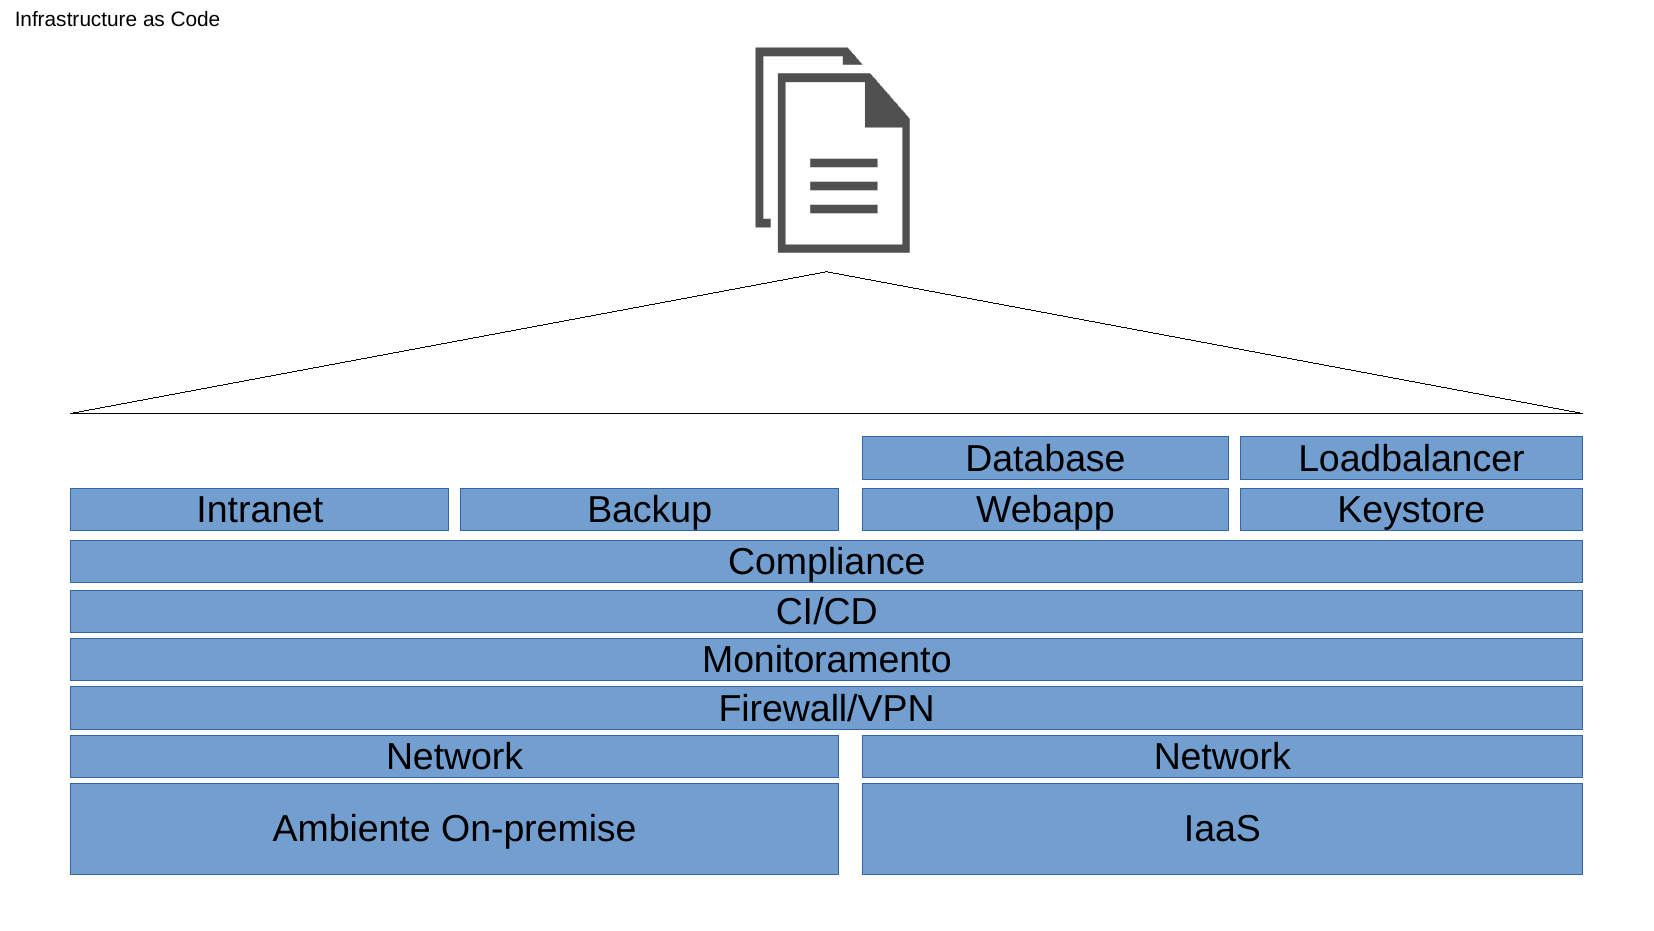

Infrastructure as Code
Database
Loadbalancer
Intranet
Backup
Webapp
Keystore
Compliance
CI/CD
Monitoramento
Firewall/VPN
Network
Network
Ambiente On-premise
IaaS